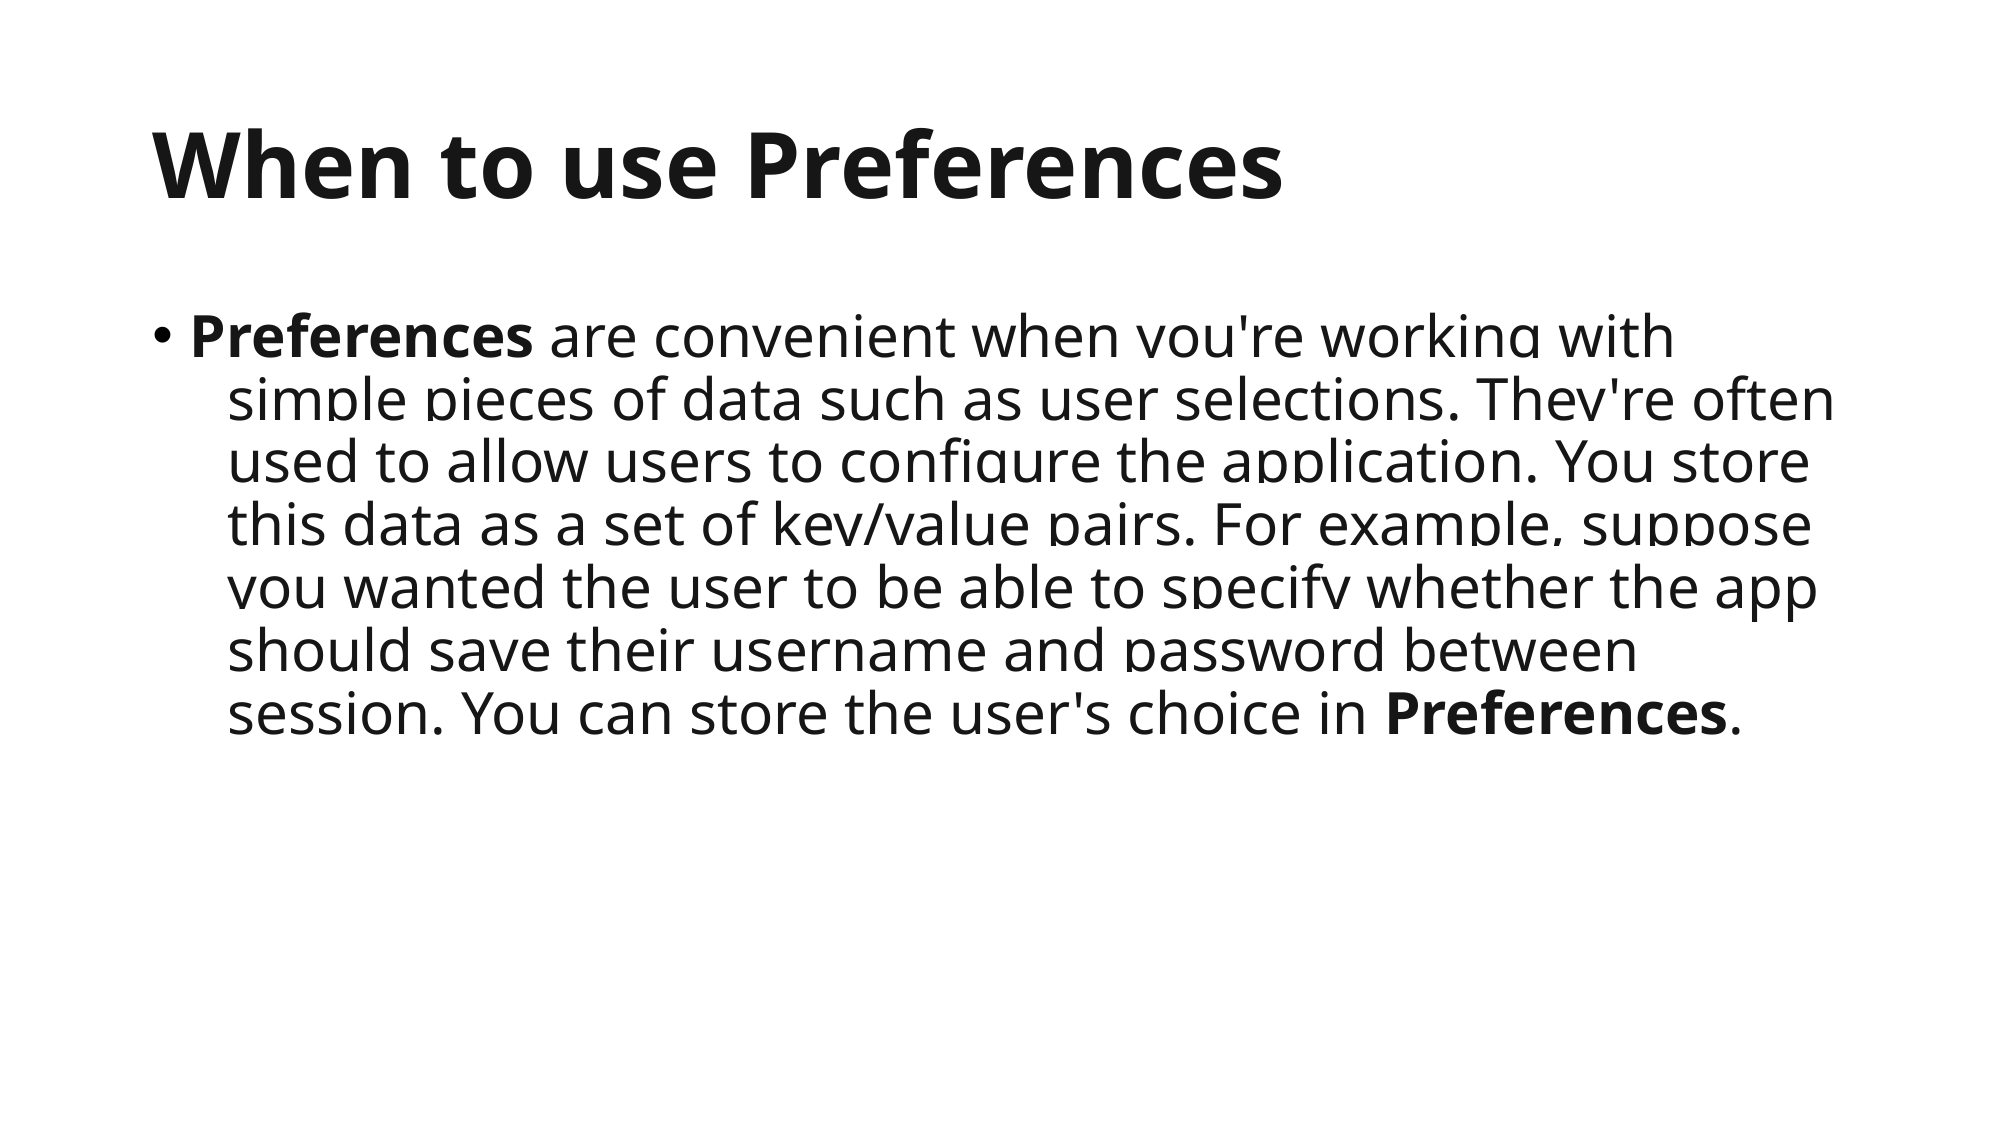

# When to use Preferences
Preferences are convenient when you're working with simple pieces of data such as user selections. They're often used to allow users to configure the application. You store this data as a set of key/value pairs. For example, suppose you wanted the user to be able to specify whether the app should save their username and password between session. You can store the user's choice in Preferences.